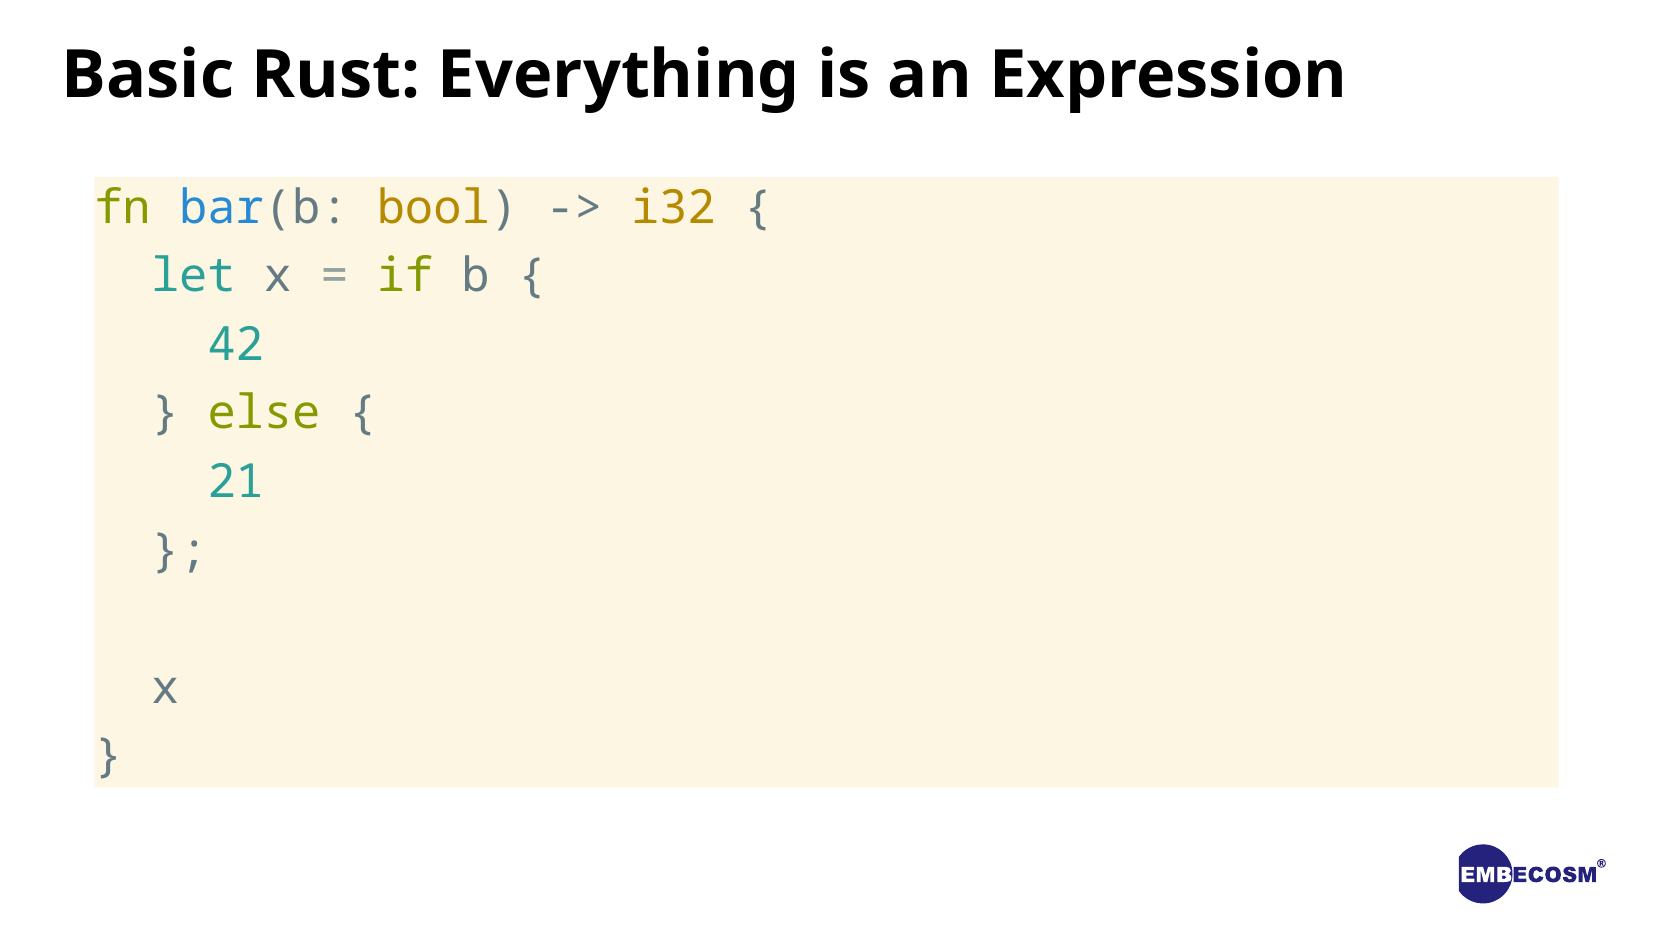

# Basic Rust: Everything is an Expression
fn bar(b: bool) -> i32 {
 let x = if b {
 42
 } else {
 21
 };
 x
}